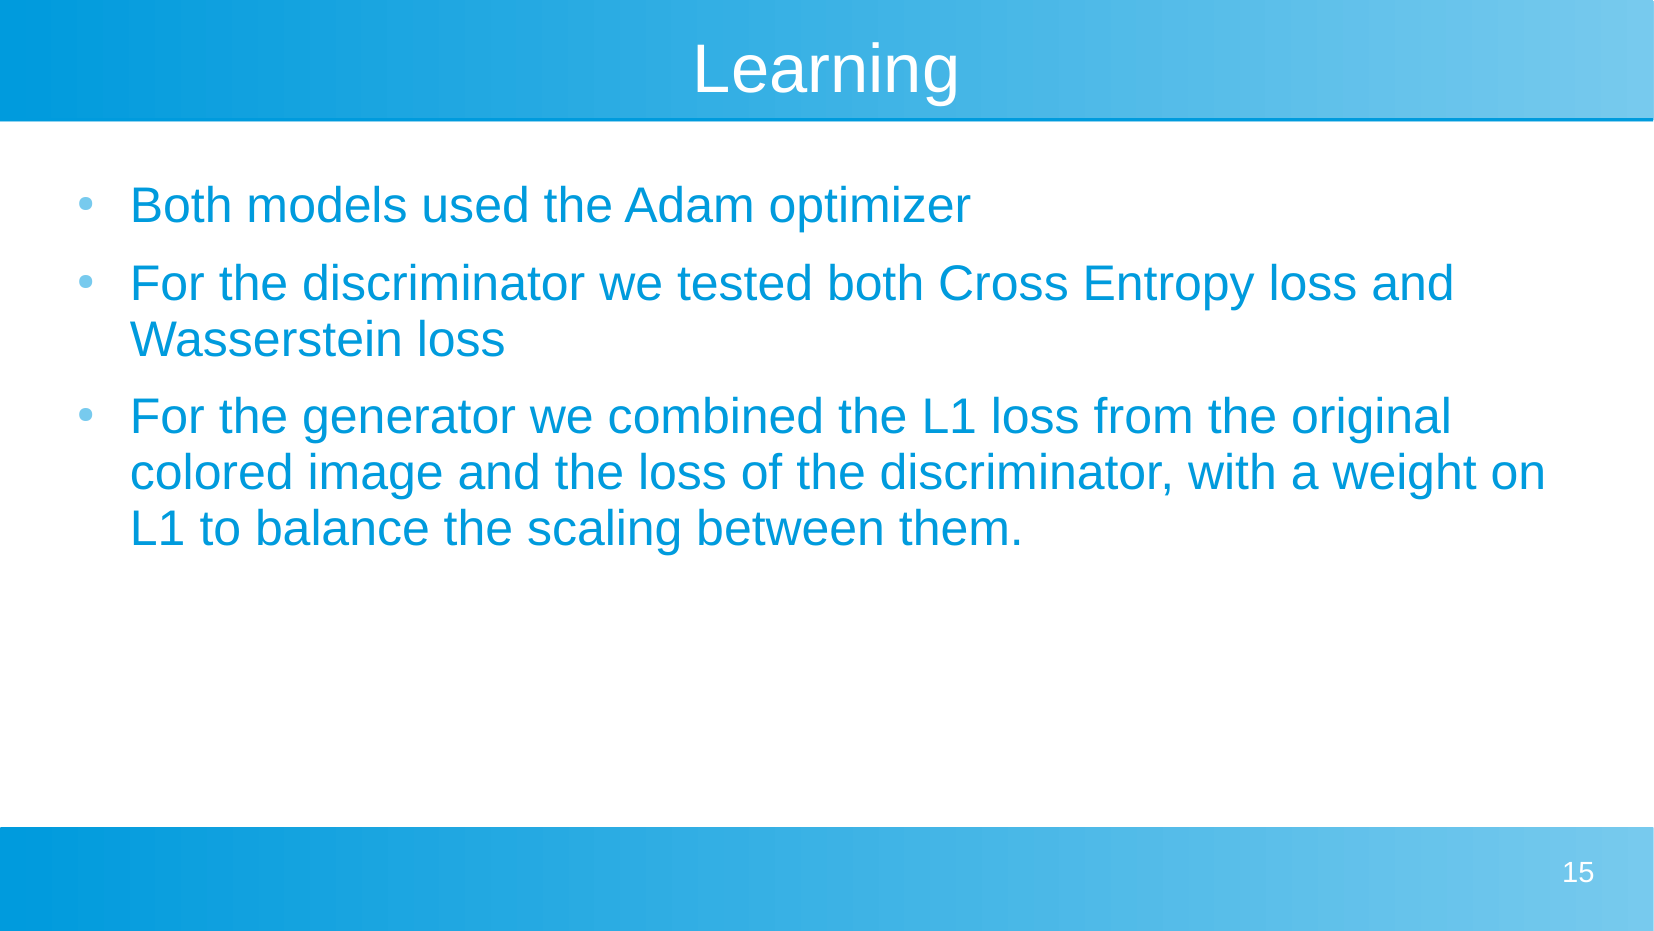

# Learning
Both models used the Adam optimizer
For the discriminator we tested both Cross Entropy loss and Wasserstein loss
For the generator we combined the L1 loss from the original colored image and the loss of the discriminator, with a weight on L1 to balance the scaling between them.
15